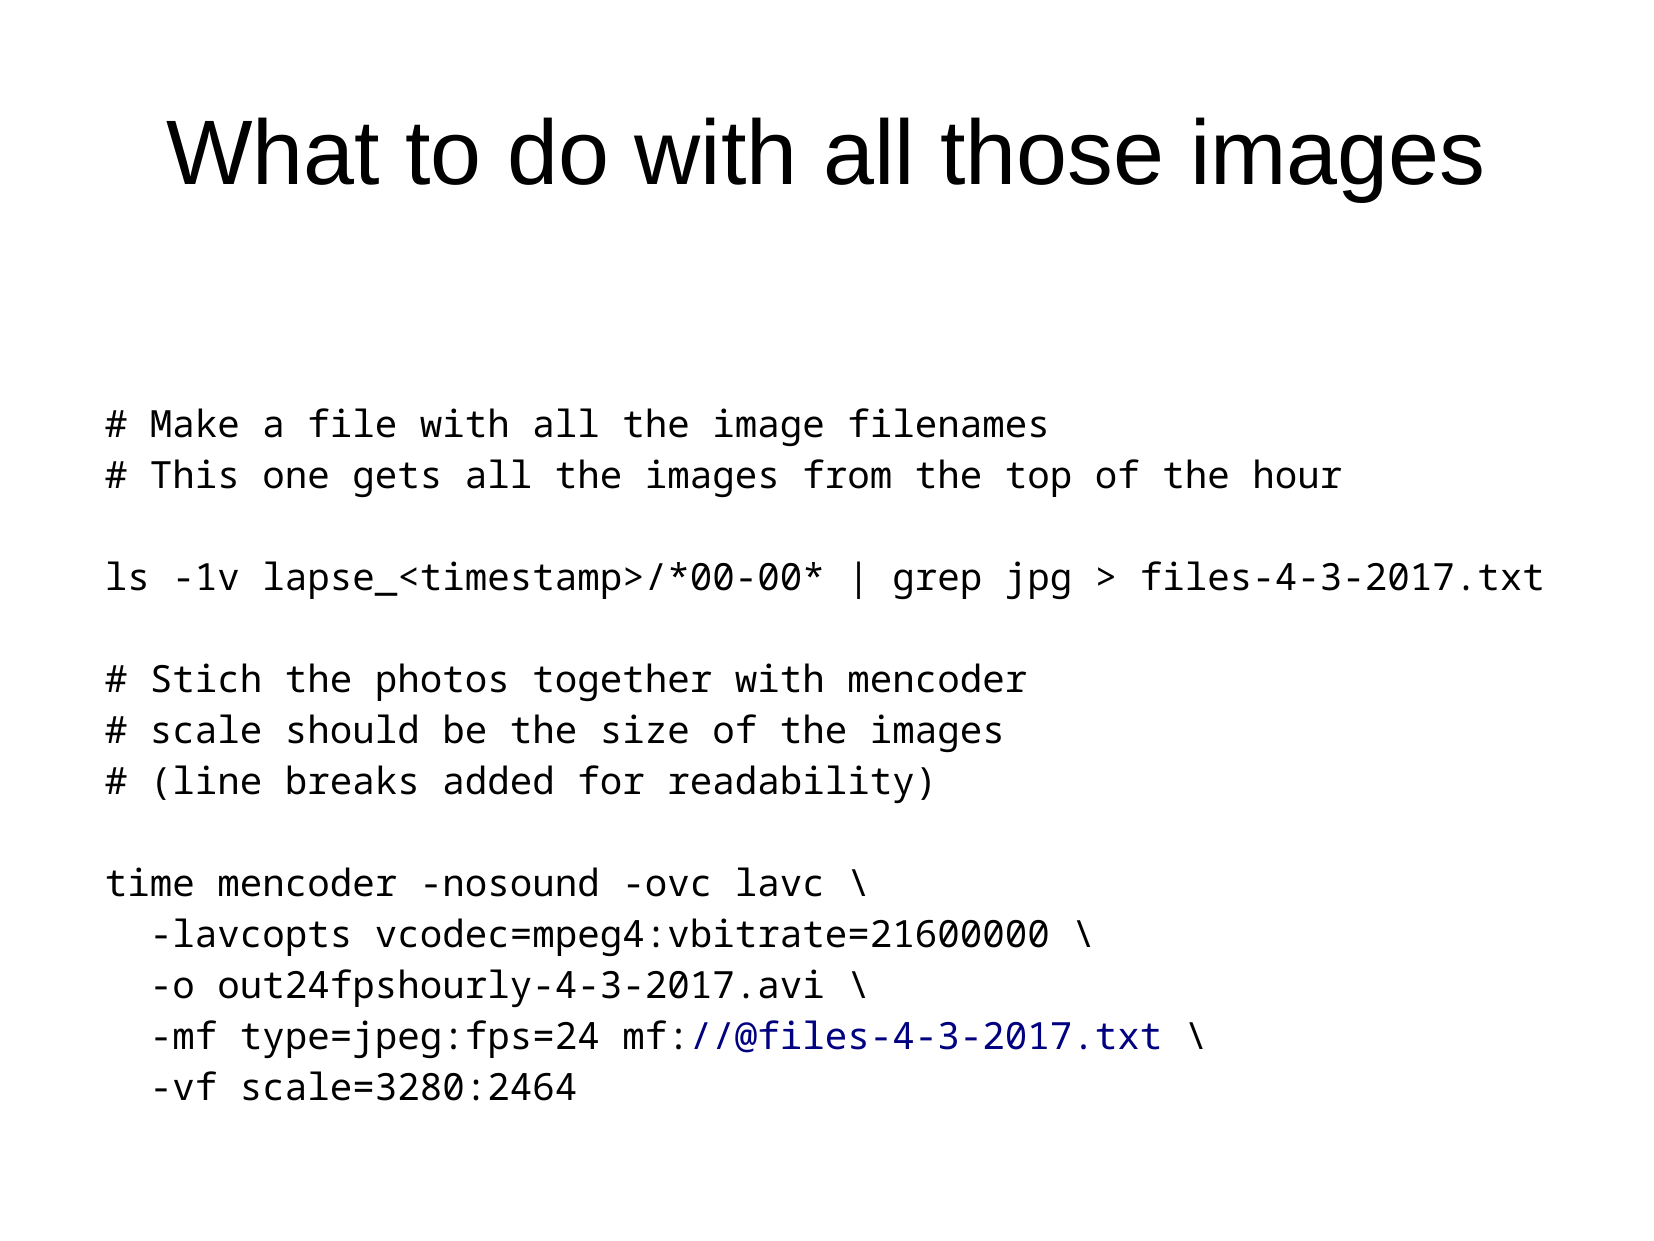

# What to do with all those images
# Make a file with all the image filenames
# This one gets all the images from the top of the hour
ls -1v lapse_<timestamp>/*00-00* | grep jpg > files-4-3-2017.txt
# Stich the photos together with mencoder
# scale should be the size of the images
# (line breaks added for readability)
time mencoder -nosound -ovc lavc \
 -lavcopts vcodec=mpeg4:vbitrate=21600000 \
 -o out24fpshourly-4-3-2017.avi \
 -mf type=jpeg:fps=24 mf://@files-4-3-2017.txt \
 -vf scale=3280:2464